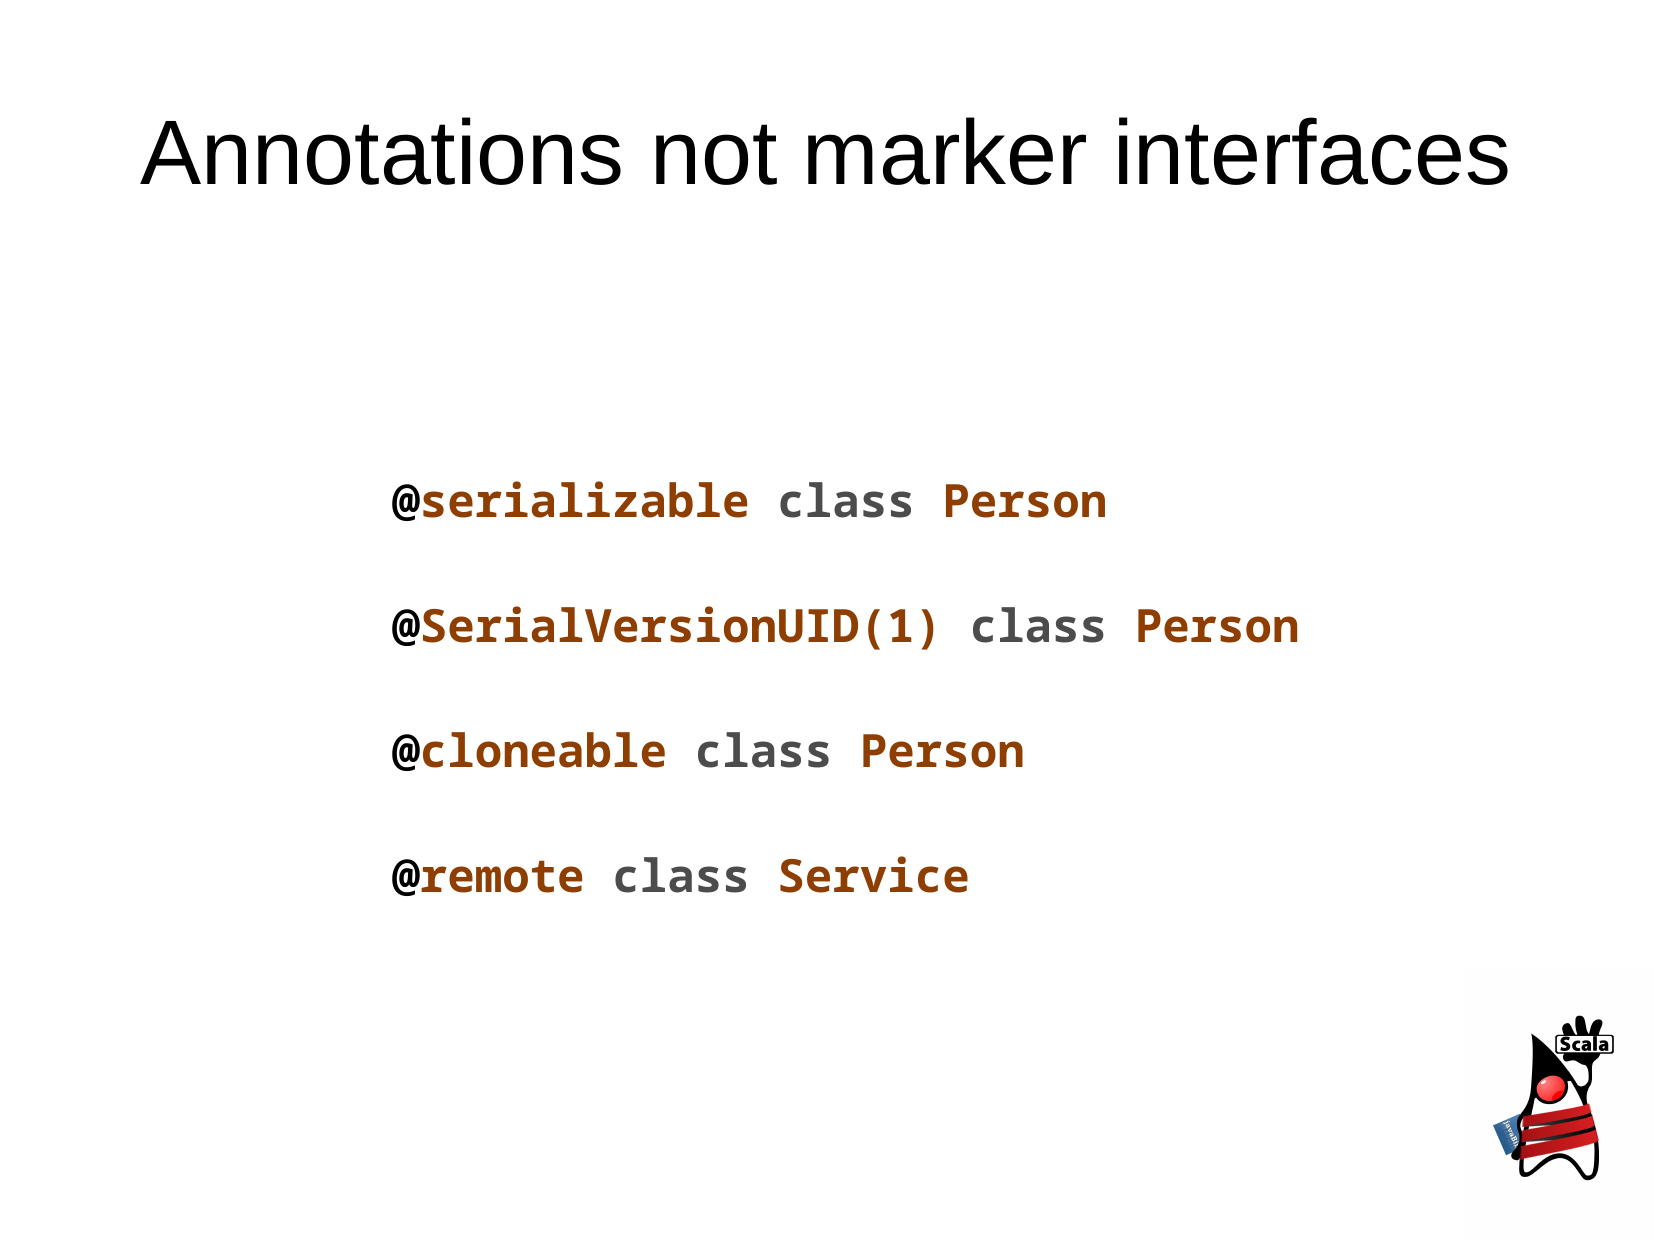

# Annotations not marker interfaces
@serializable class Person
@SerialVersionUID(1) class Person
@cloneable class Person
@remote class Service